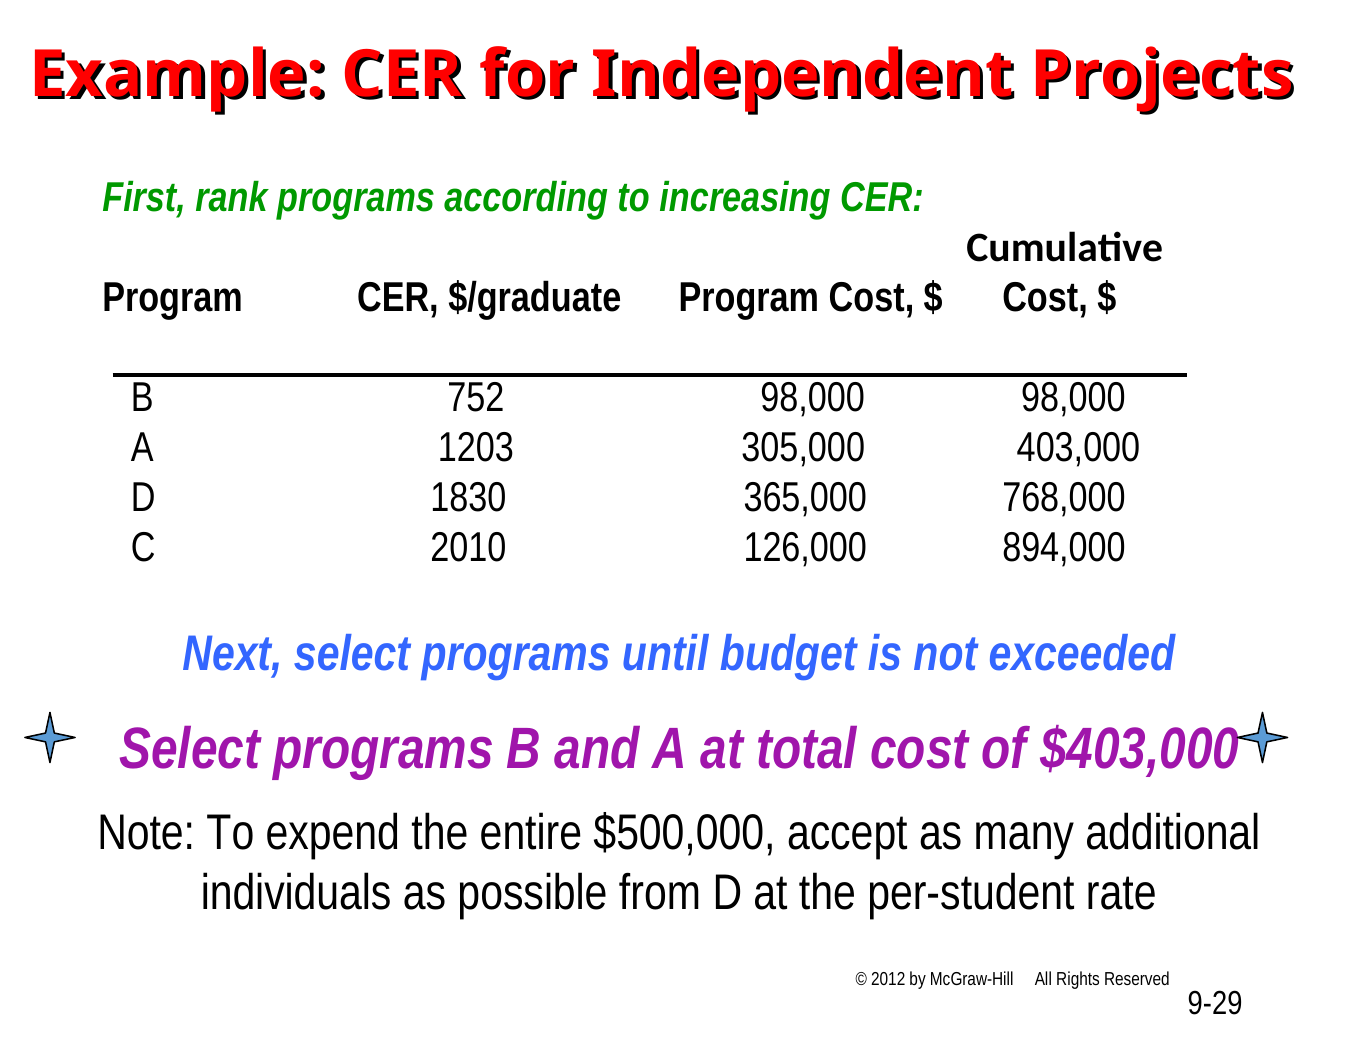

Example: CER for Independent Projects
First, rank programs according to increasing CER:
					 Cumulative
Program CER, $/graduate Program Cost, $	Cost, $
 B 752 98,000	 98,000
 A 1203 305,000 403,000
 D 1830 365,000	768,000
 C 2010 126,000 	894,000
Next, select programs until budget is not exceeded
Select programs B and A at total cost of $403,000
Note: To expend the entire $500,000, accept as many additional individuals as possible from D at the per-student rate
© 2012 by McGraw-Hill All Rights Reserved